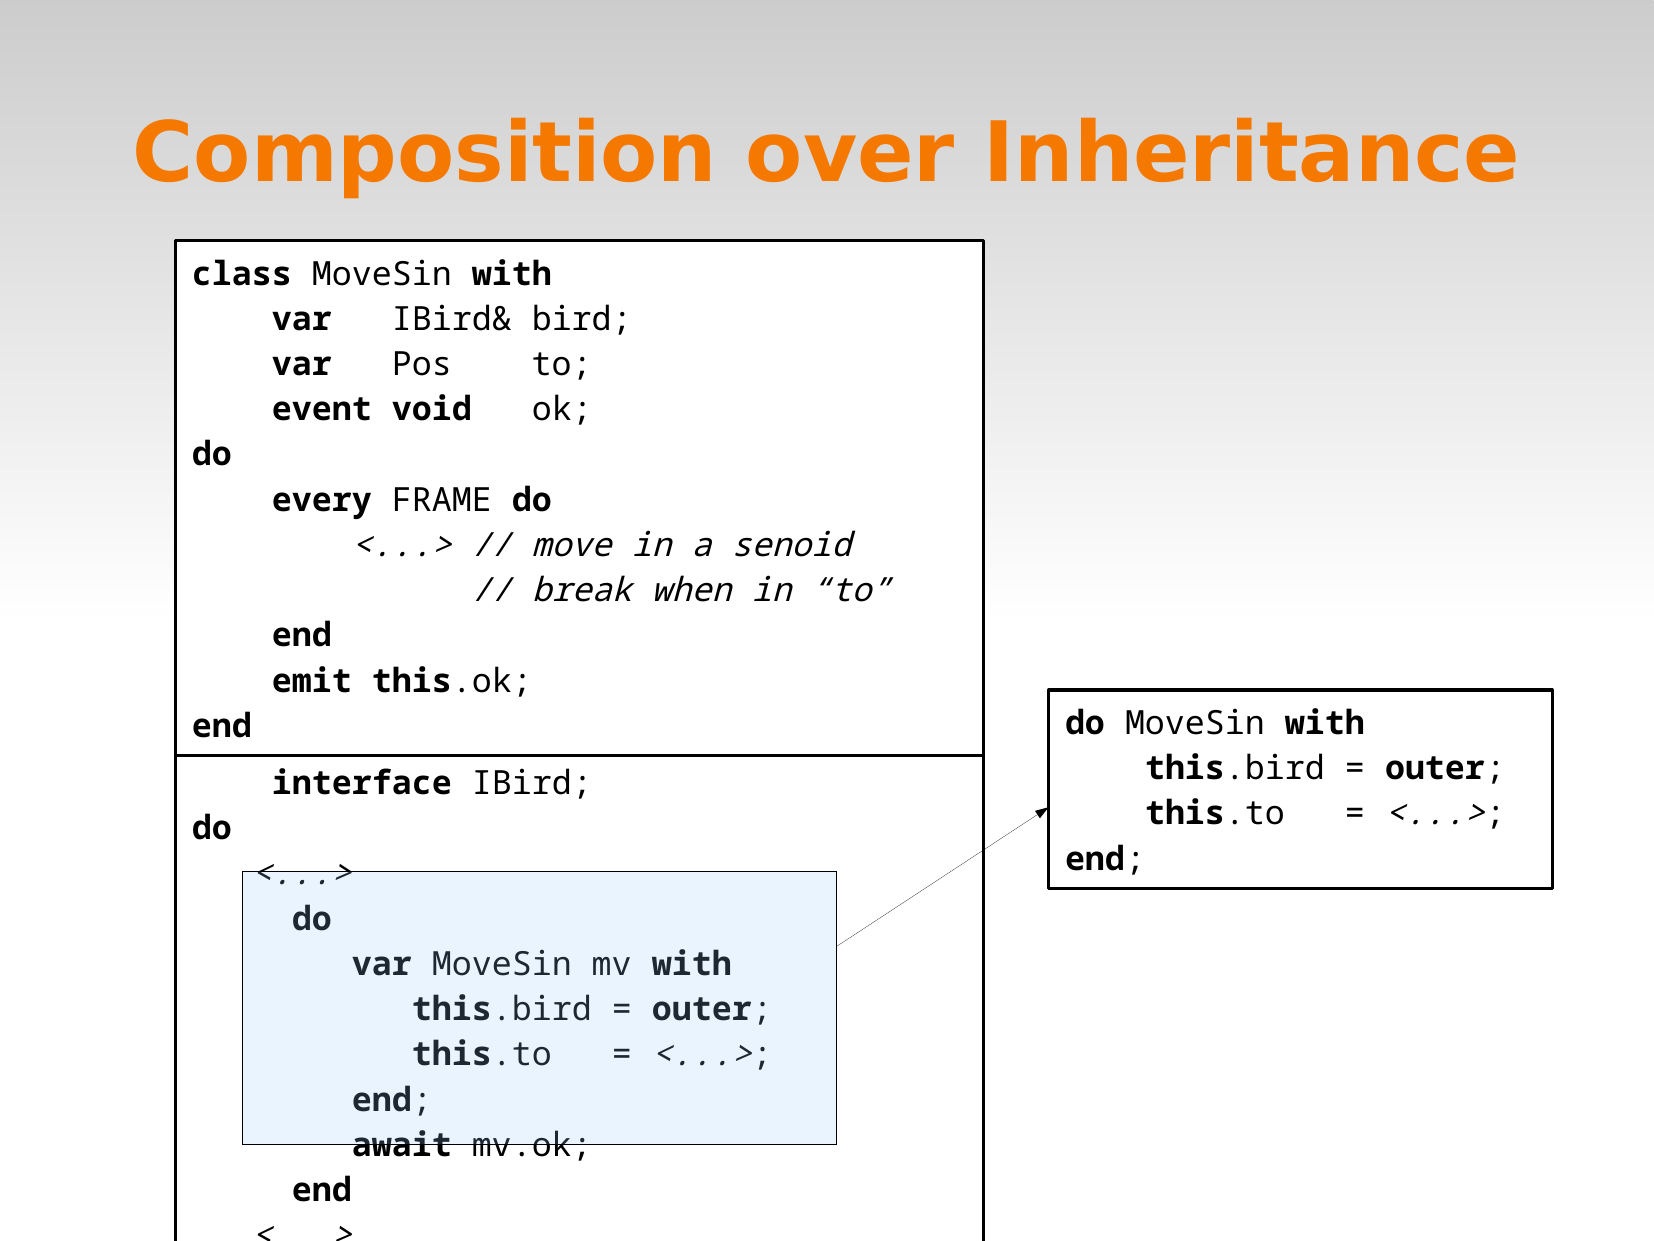

# Composition over Inheritance
class MoveSin with
 var IBird& bird;
 var Pos to;
 event void ok;
do
 every FRAME do
 <...> // move in a senoid
 // break when in “to”
 end
 emit this.ok;
end
do MoveSin with
 this.bird = outer;
 this.to = <...>;
end;
class Bird1 with
 interface IBird;
do
 <...>
 do
 var MoveSin mv with
 this.bird = outer;
 this.to = <...>;
 end;
 await mv.ok;
 end
 <...>
end